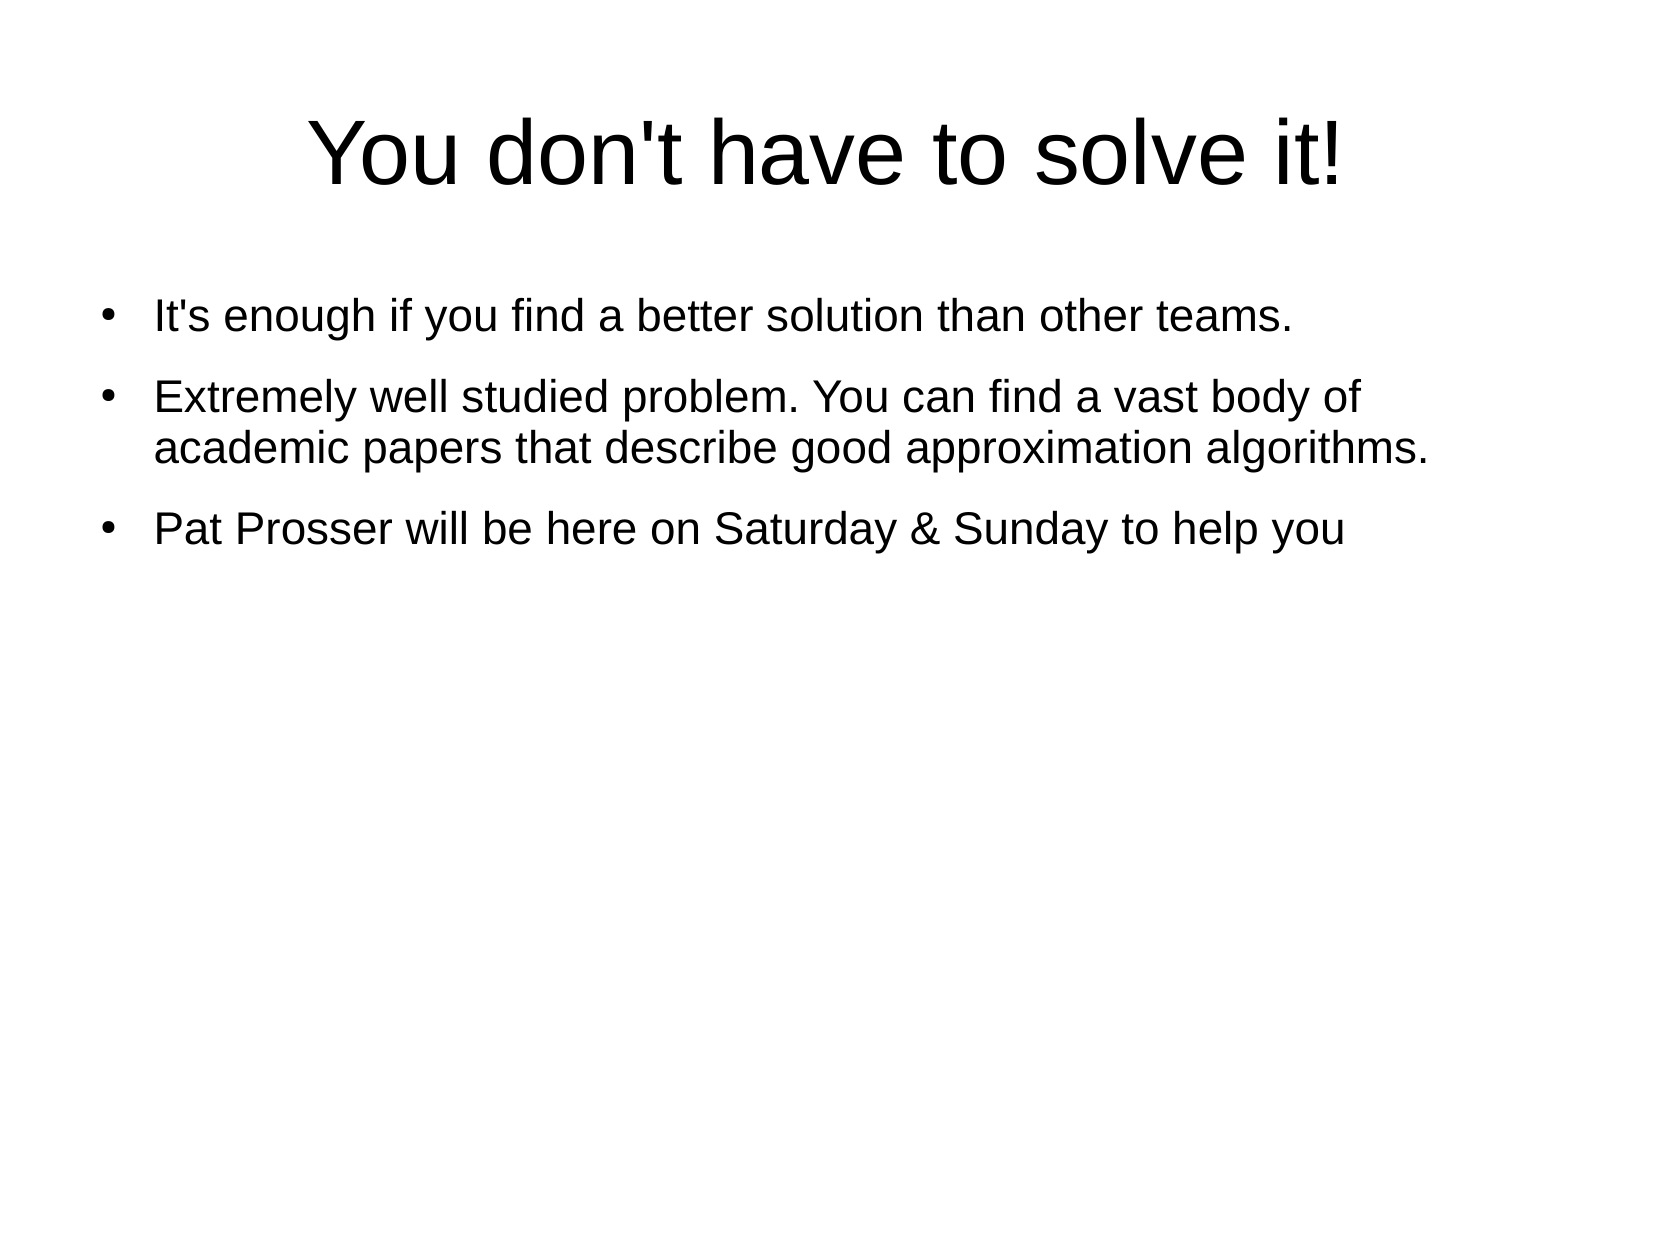

# You don't have to solve it!
It's enough if you find a better solution than other teams.
Extremely well studied problem. You can find a vast body of academic papers that describe good approximation algorithms.
Pat Prosser will be here on Saturday & Sunday to help you